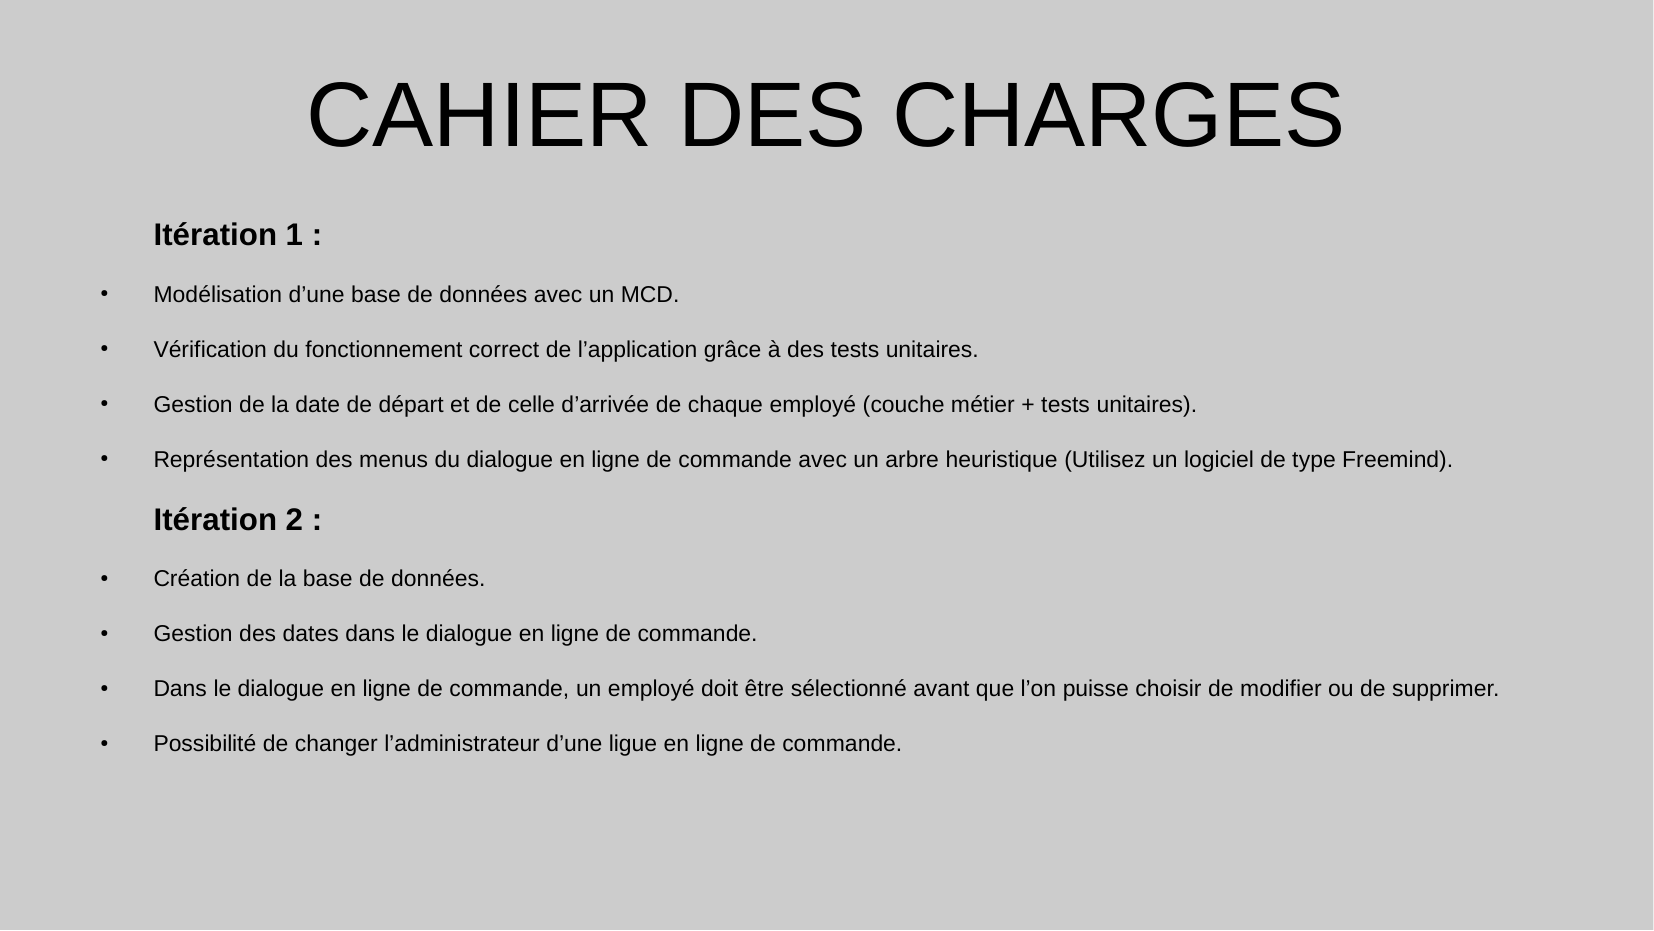

# CAHIER DES CHARGES
Itération 1 :
Modélisation d’une base de données avec un MCD.
Vérification du fonctionnement correct de l’application grâce à des tests unitaires.
Gestion de la date de départ et de celle d’arrivée de chaque employé (couche métier + tests unitaires).
Représentation des menus du dialogue en ligne de commande avec un arbre heuristique (Utilisez un logiciel de type Freemind).
Itération 2 :
Création de la base de données.
Gestion des dates dans le dialogue en ligne de commande.
Dans le dialogue en ligne de commande, un employé doit être sélectionné avant que l’on puisse choisir de modifier ou de supprimer.
Possibilité de changer l’administrateur d’une ligue en ligne de commande.